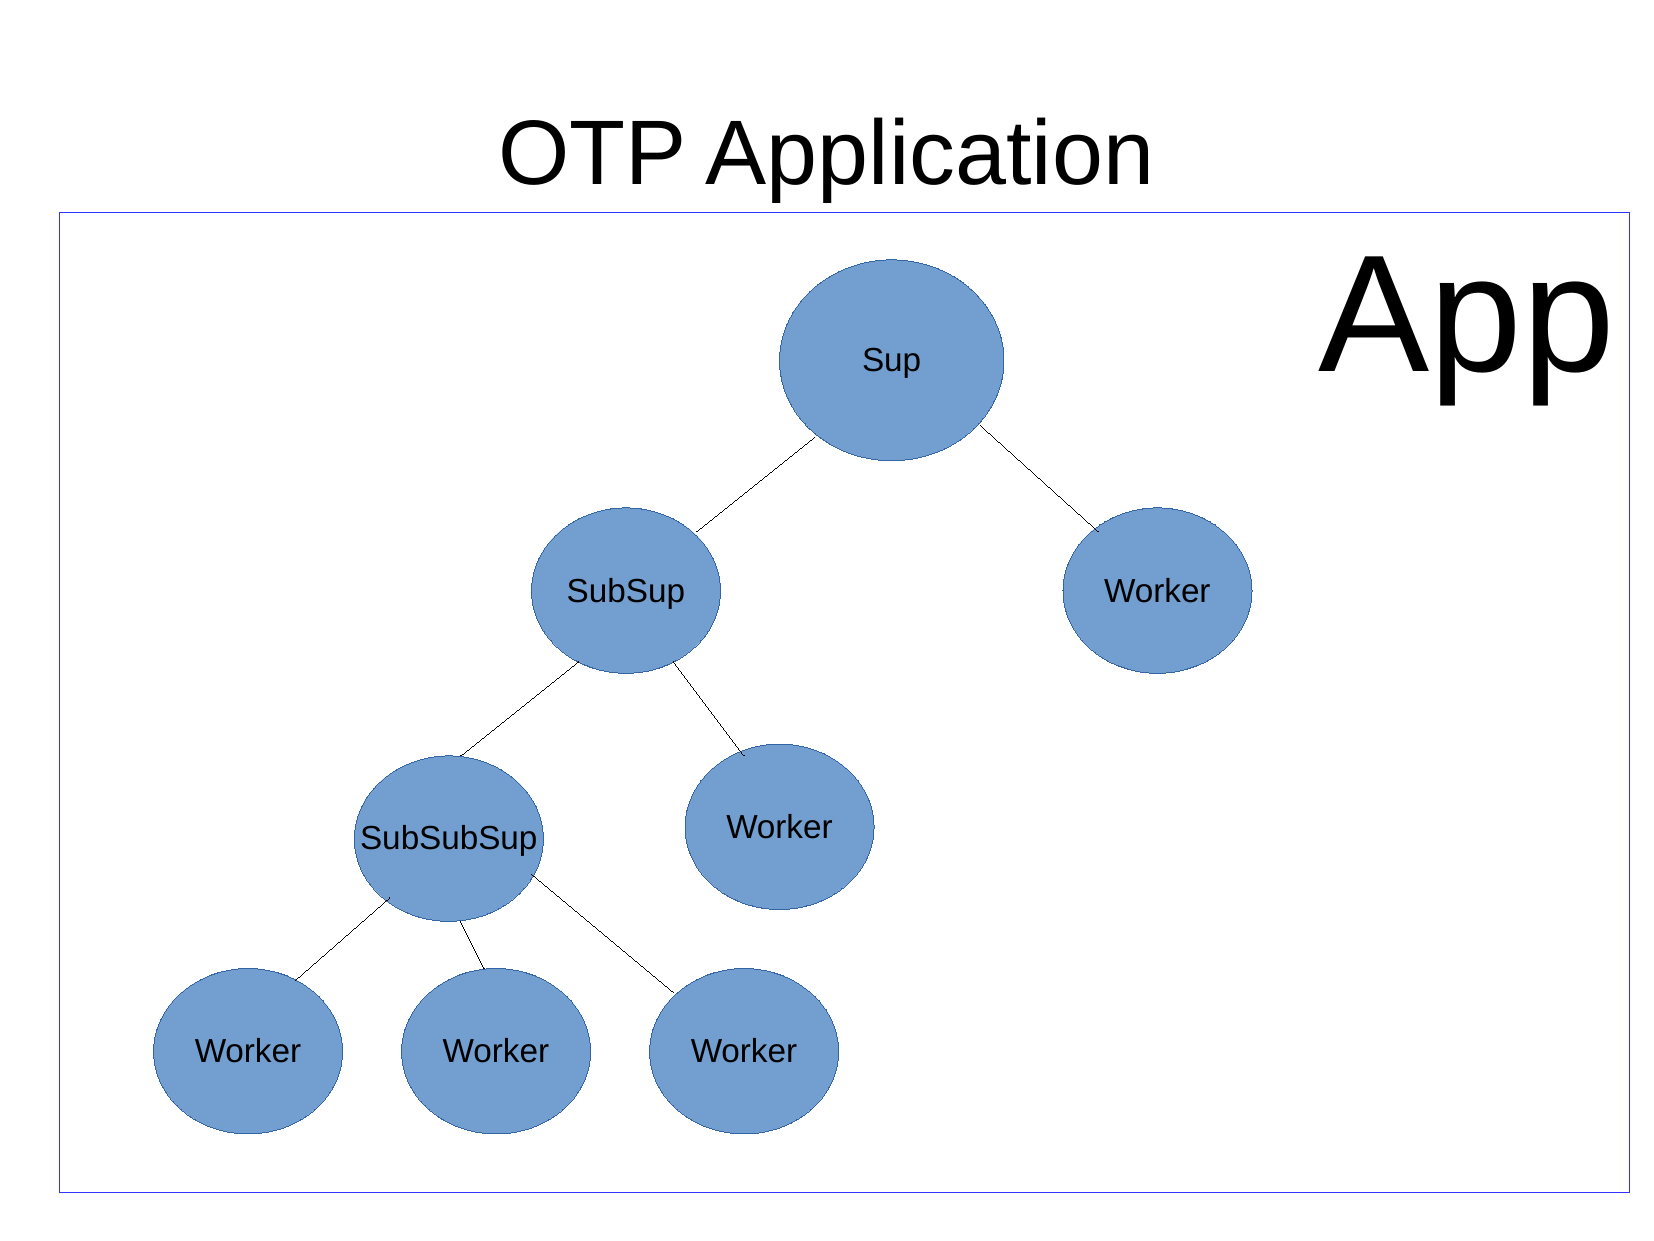

# OTP Application
App
Sup
SubSup
Worker
Worker
SubSubSup
Worker
Worker
Worker